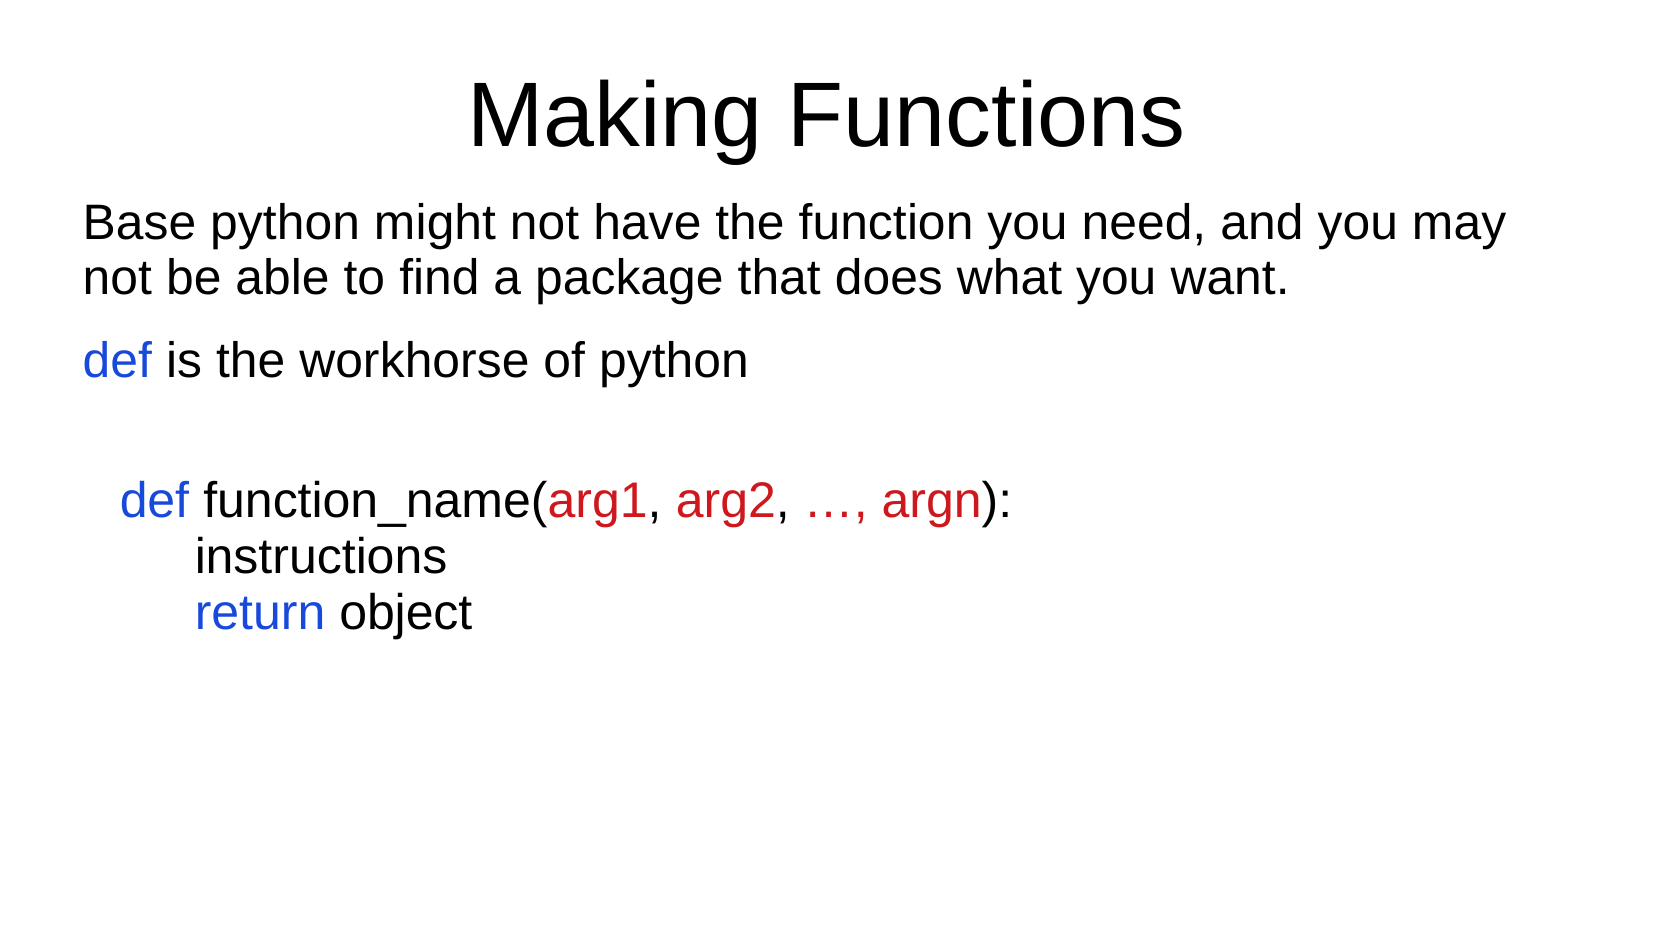

# Making Functions
Base python might not have the function you need, and you may not be able to find a package that does what you want.
def is the workhorse of python
def function_name(arg1, arg2, …, argn):
	instructions
	return object